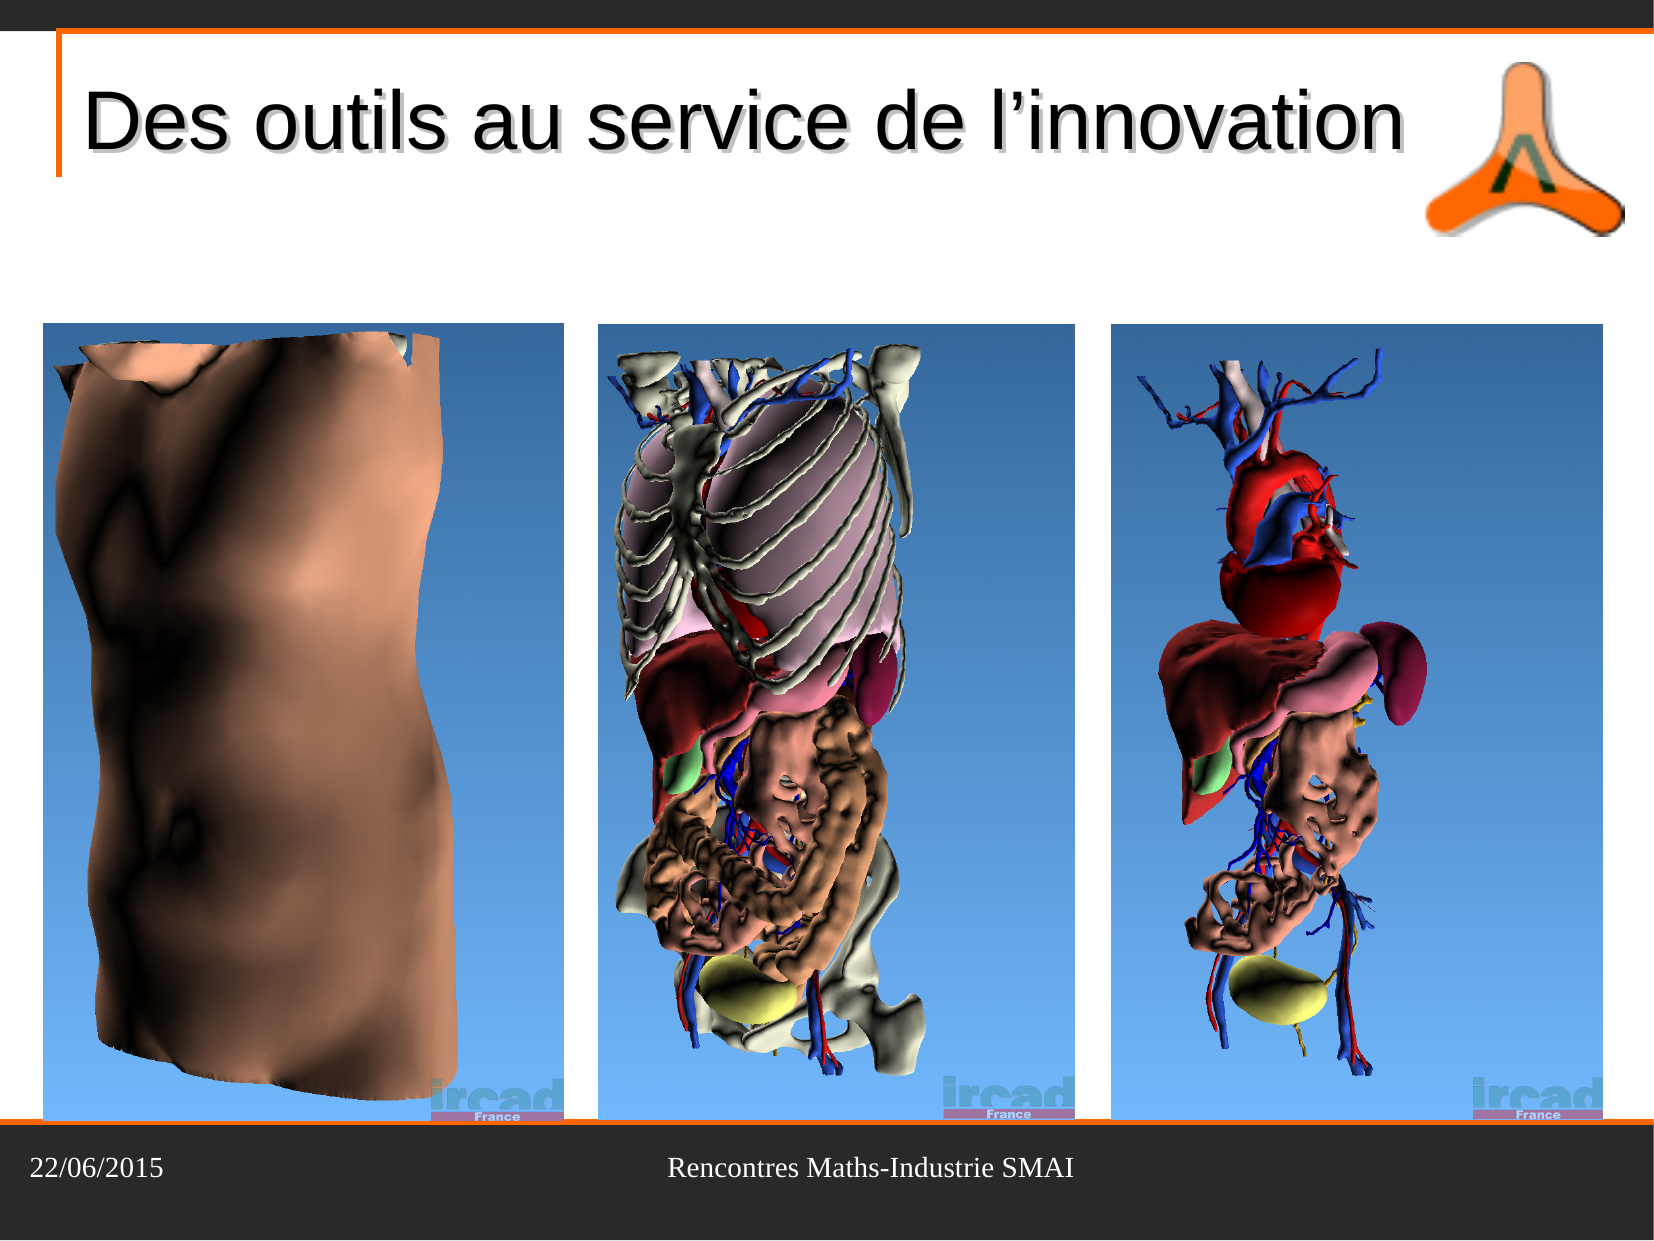

# Des outils au service de l’innovation
22/06/2015
Rencontres Maths-Industrie SMAI